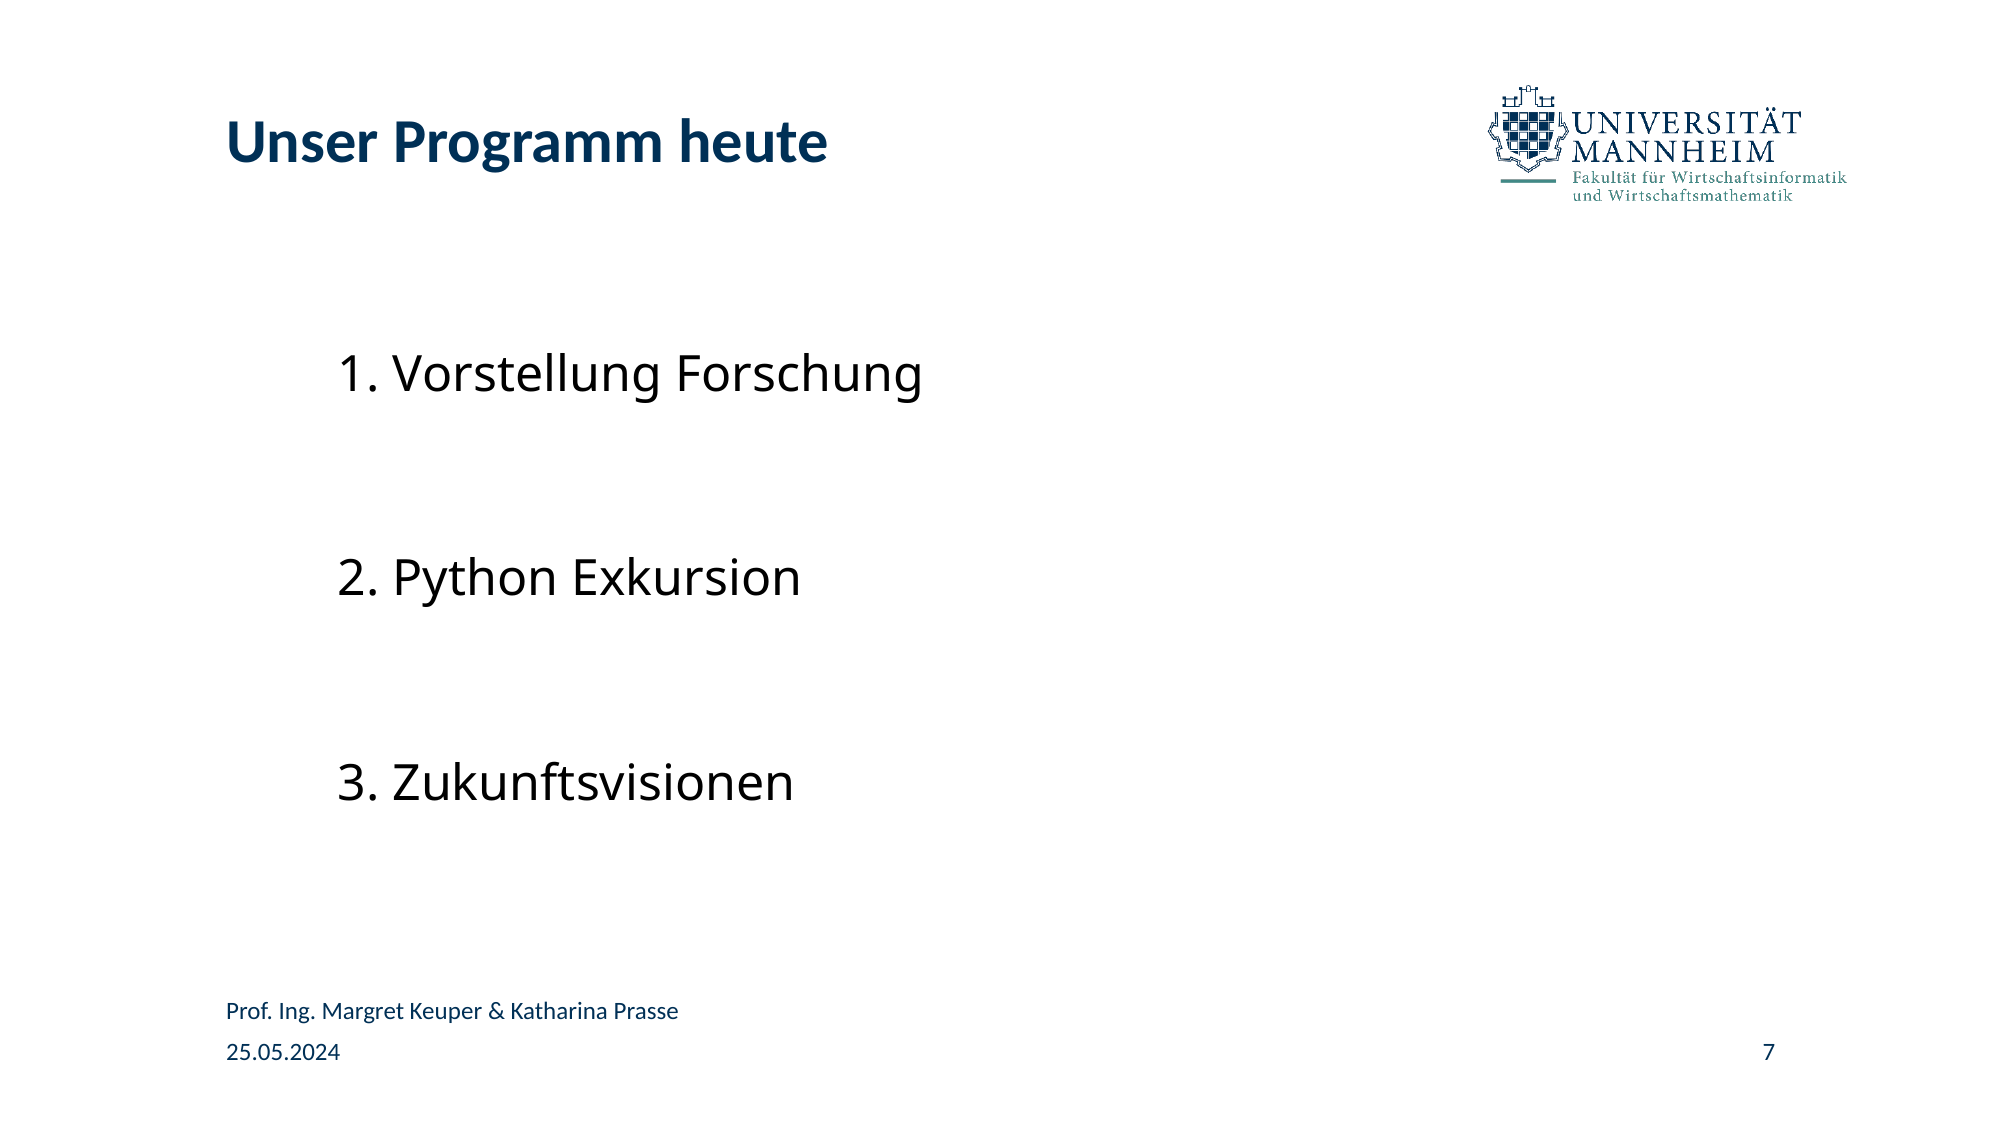

# Unser Programm heute
1. Vorstellung Forschung
2. Python Exkursion
3. Zukunftsvisionen
Prof. Ing. Margret Keuper & Katharina Prasse
25.05.2024
7